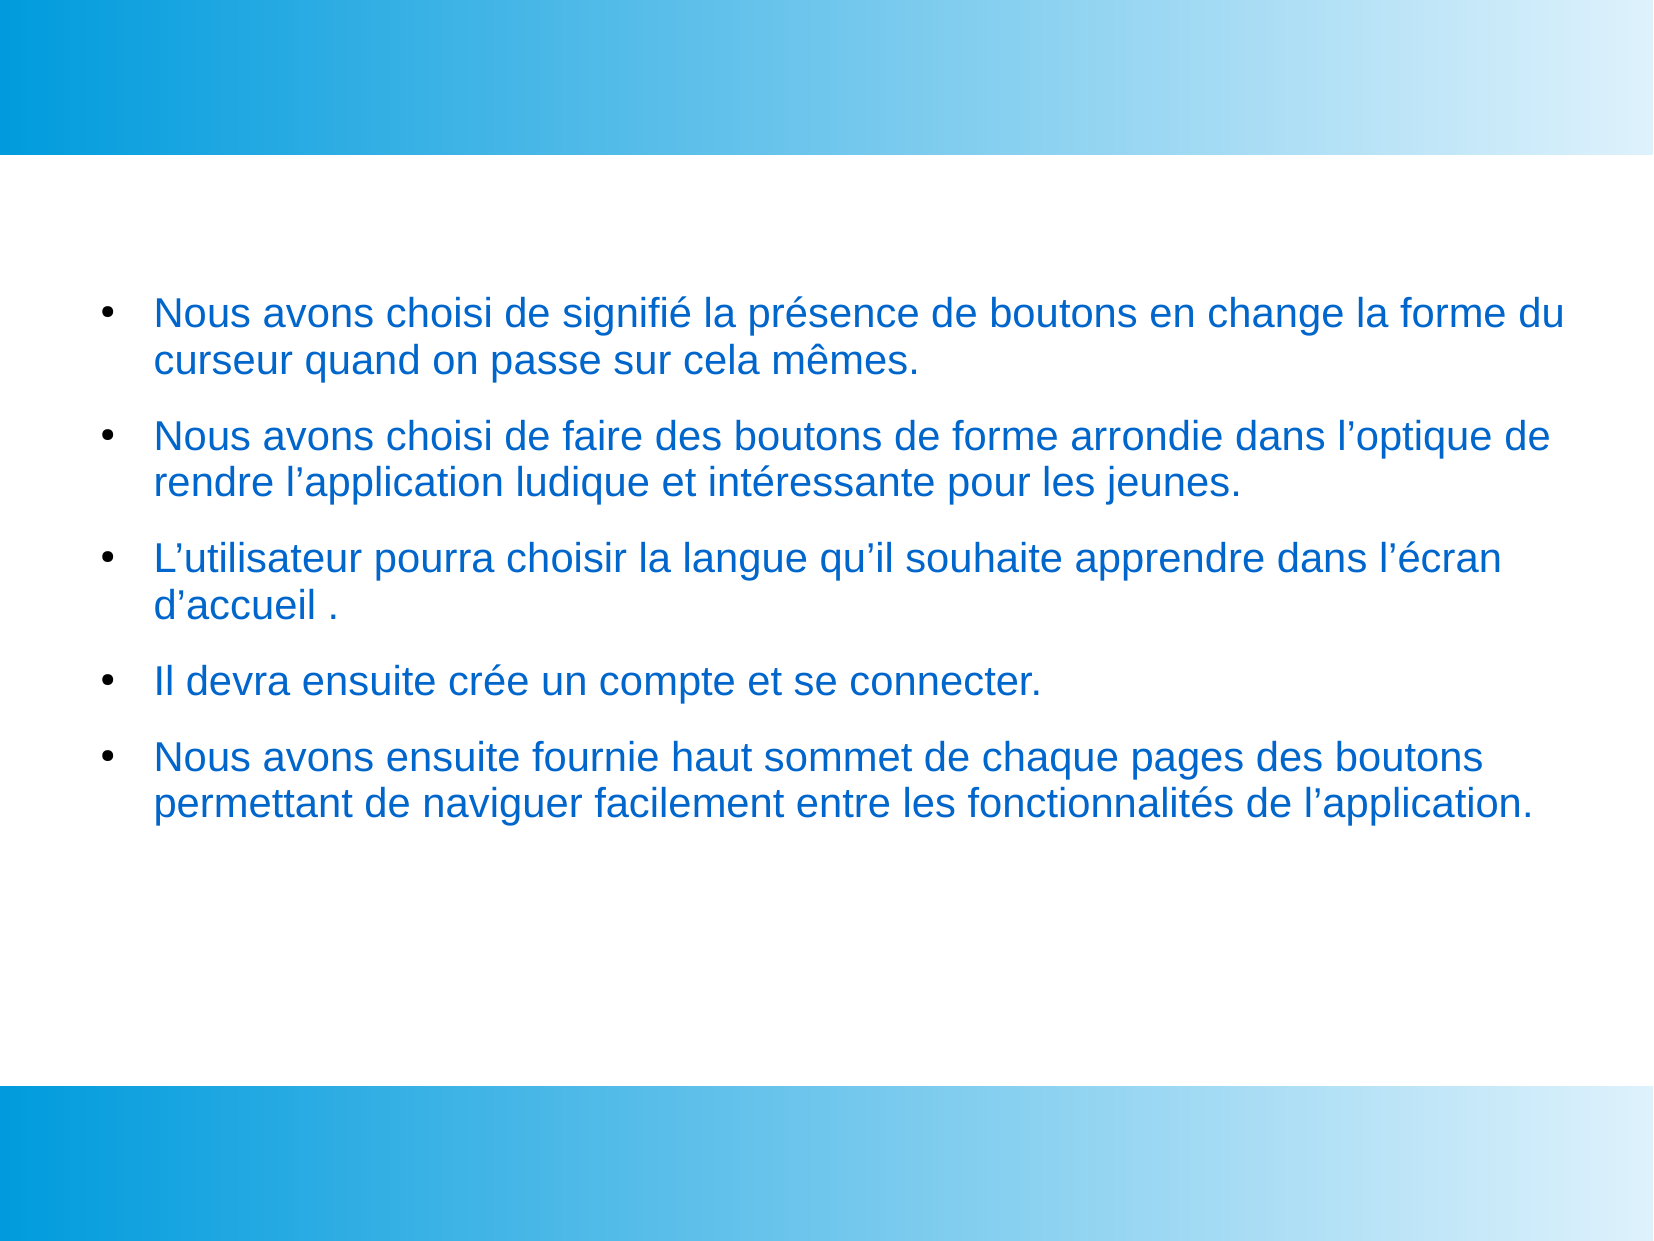

#
Nous avons choisi de signifié la présence de boutons en change la forme du curseur quand on passe sur cela mêmes.
Nous avons choisi de faire des boutons de forme arrondie dans l’optique de rendre l’application ludique et intéressante pour les jeunes.
L’utilisateur pourra choisir la langue qu’il souhaite apprendre dans l’écran d’accueil .
Il devra ensuite crée un compte et se connecter.
Nous avons ensuite fournie haut sommet de chaque pages des boutons permettant de naviguer facilement entre les fonctionnalités de l’application.